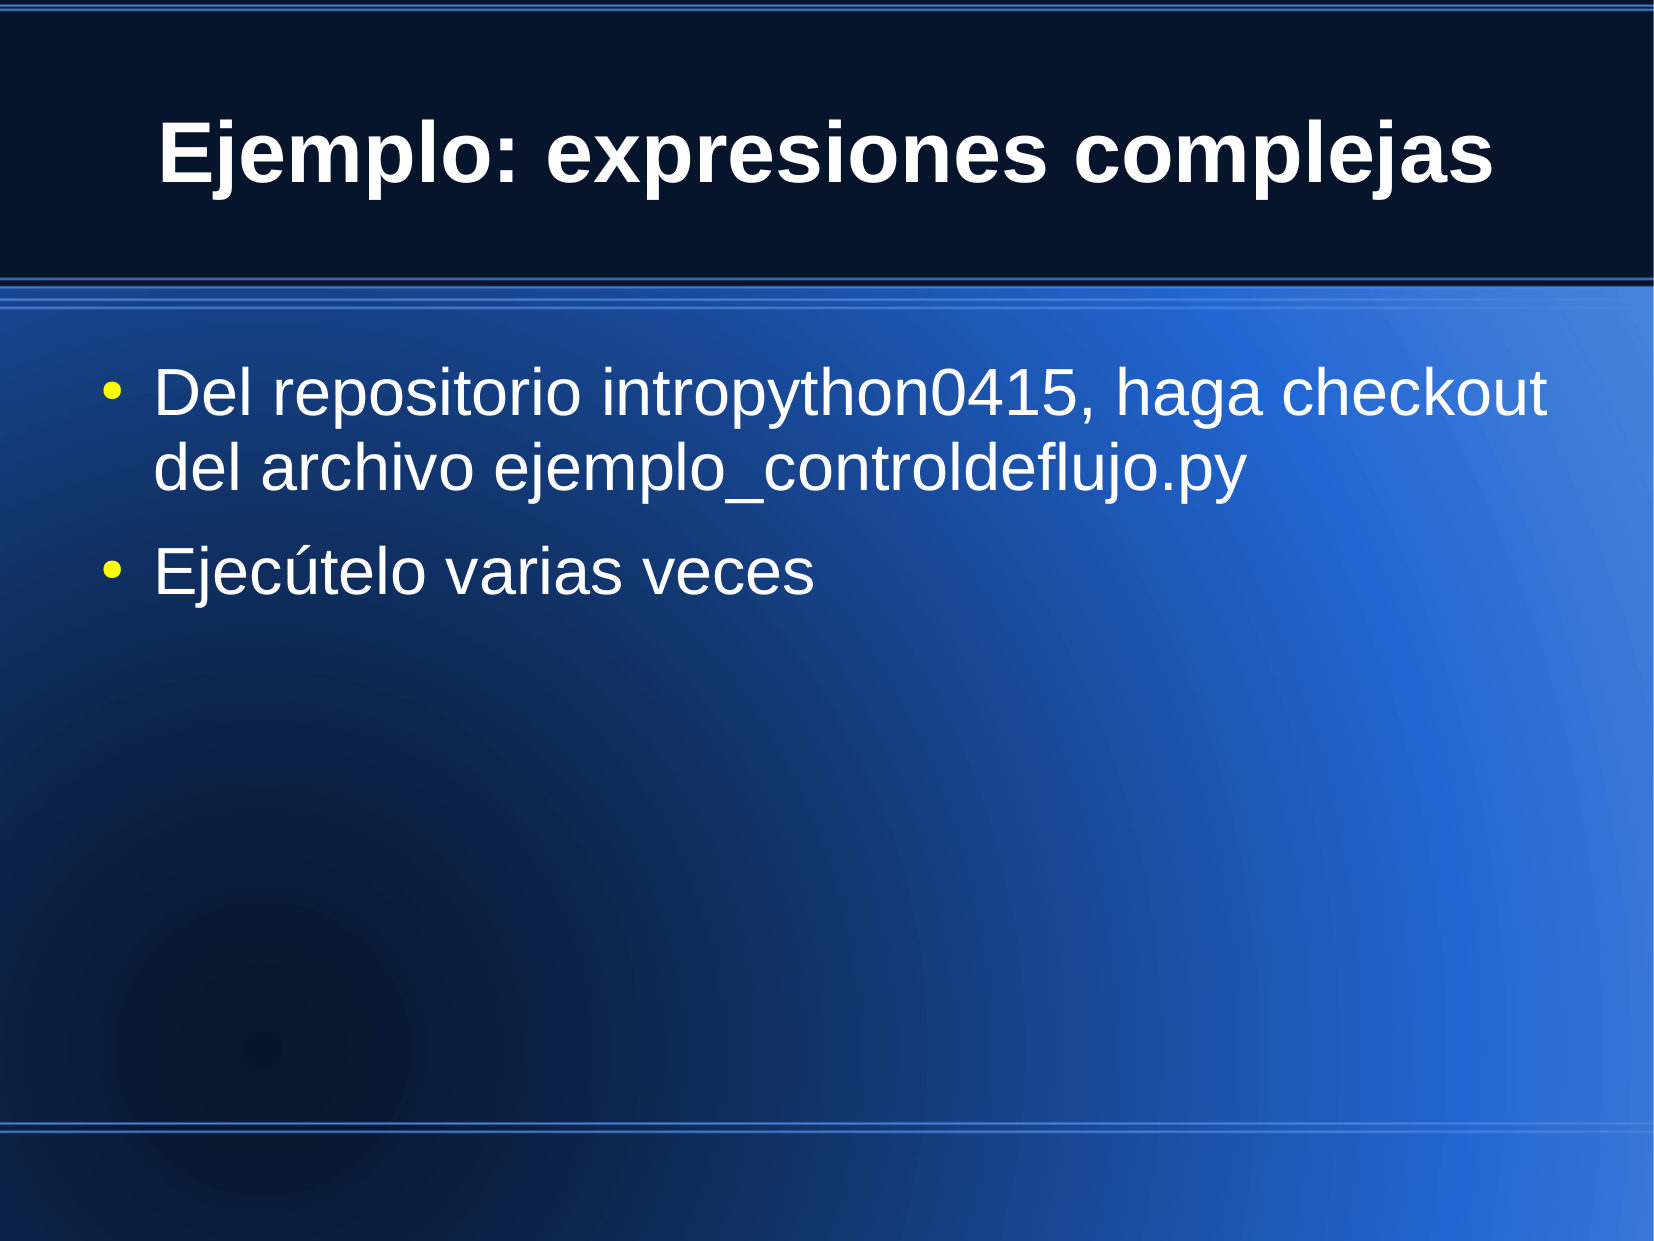

# Ejemplo: expresiones complejas
Del repositorio intropython0415, haga checkout del archivo ejemplo_controldeflujo.py
Ejecútelo varias veces